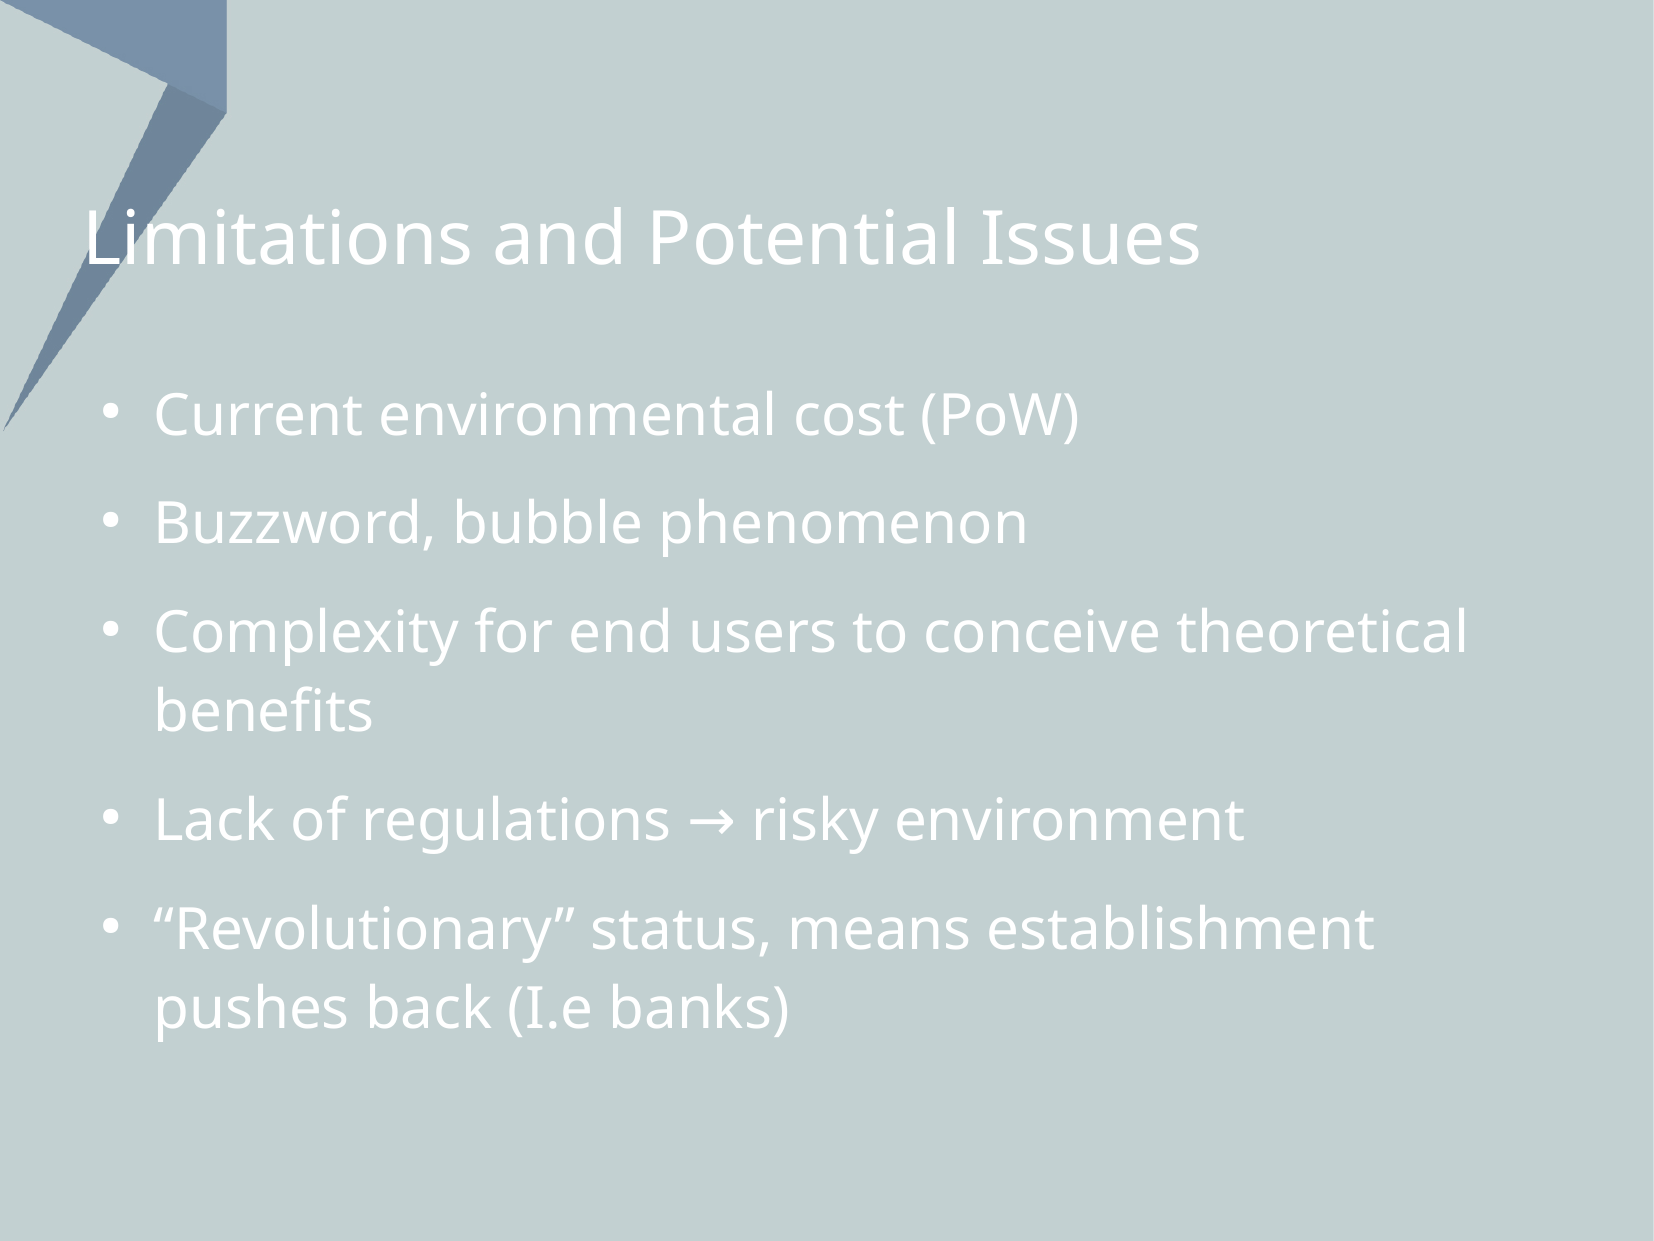

# Limitations and Potential Issues
Current environmental cost (PoW)
Buzzword, bubble phenomenon
Complexity for end users to conceive theoretical benefits
Lack of regulations → risky environment
“Revolutionary” status, means establishment pushes back (I.e banks)